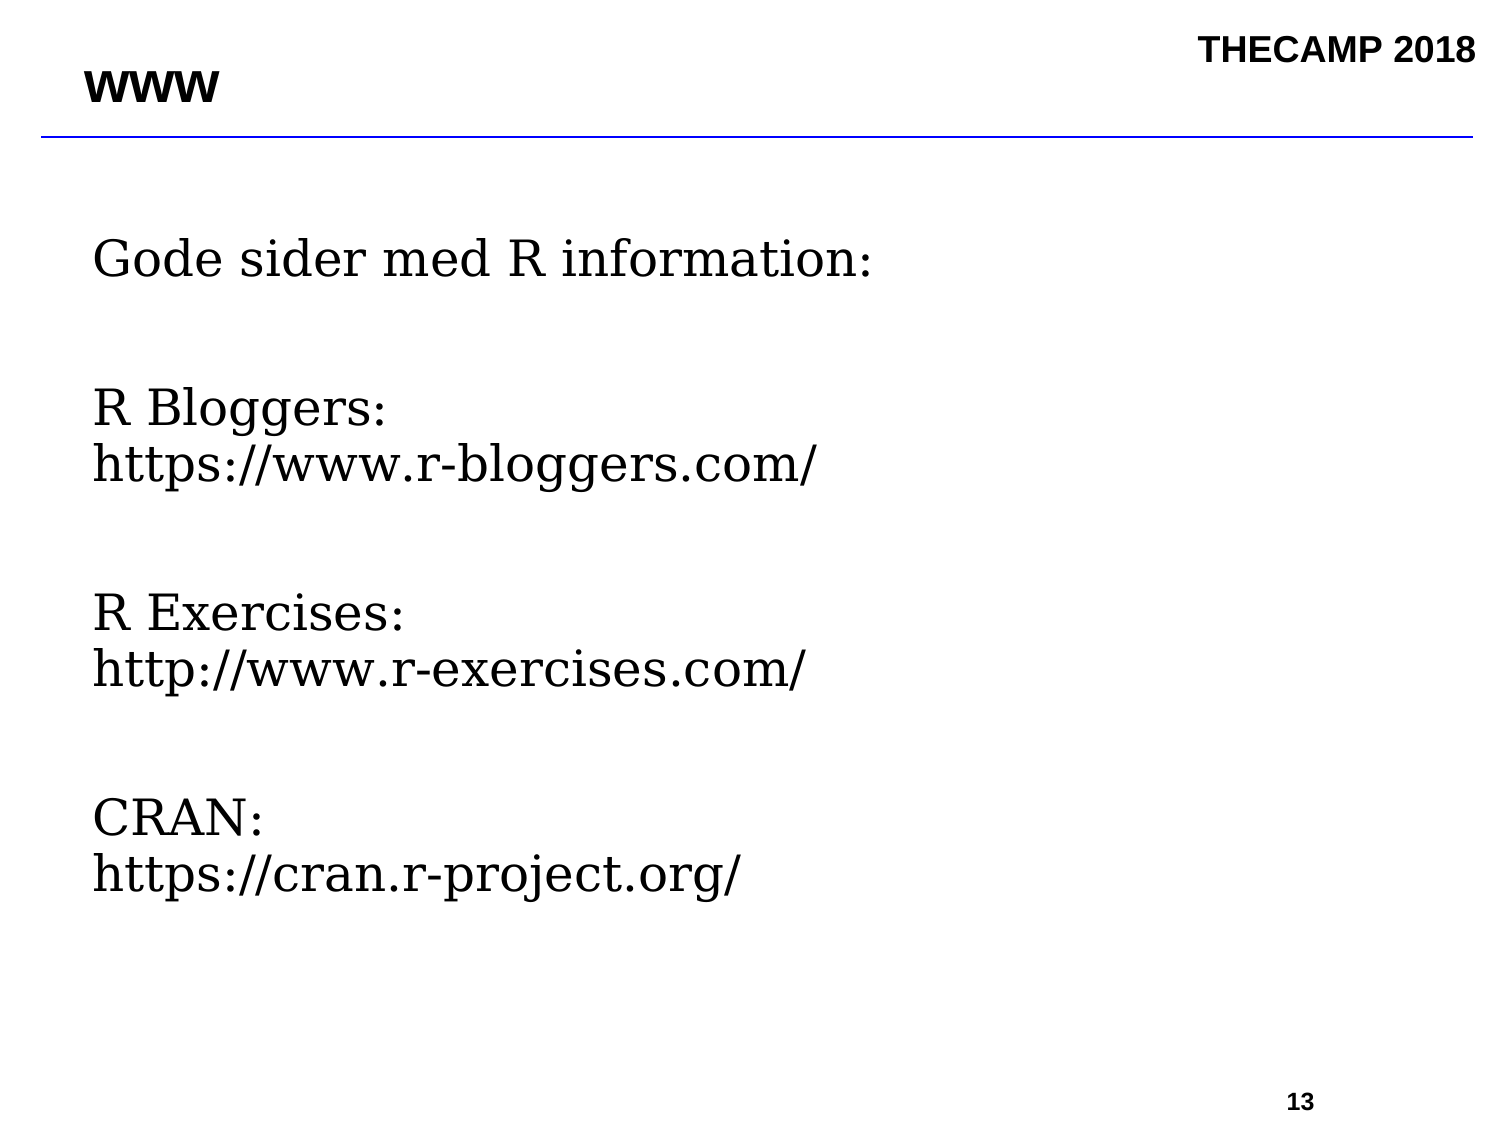

# www
Gode sider med R information:
R Bloggers:
https://www.r-bloggers.com/
R Exercises:
http://www.r-exercises.com/
CRAN:
https://cran.r-project.org/